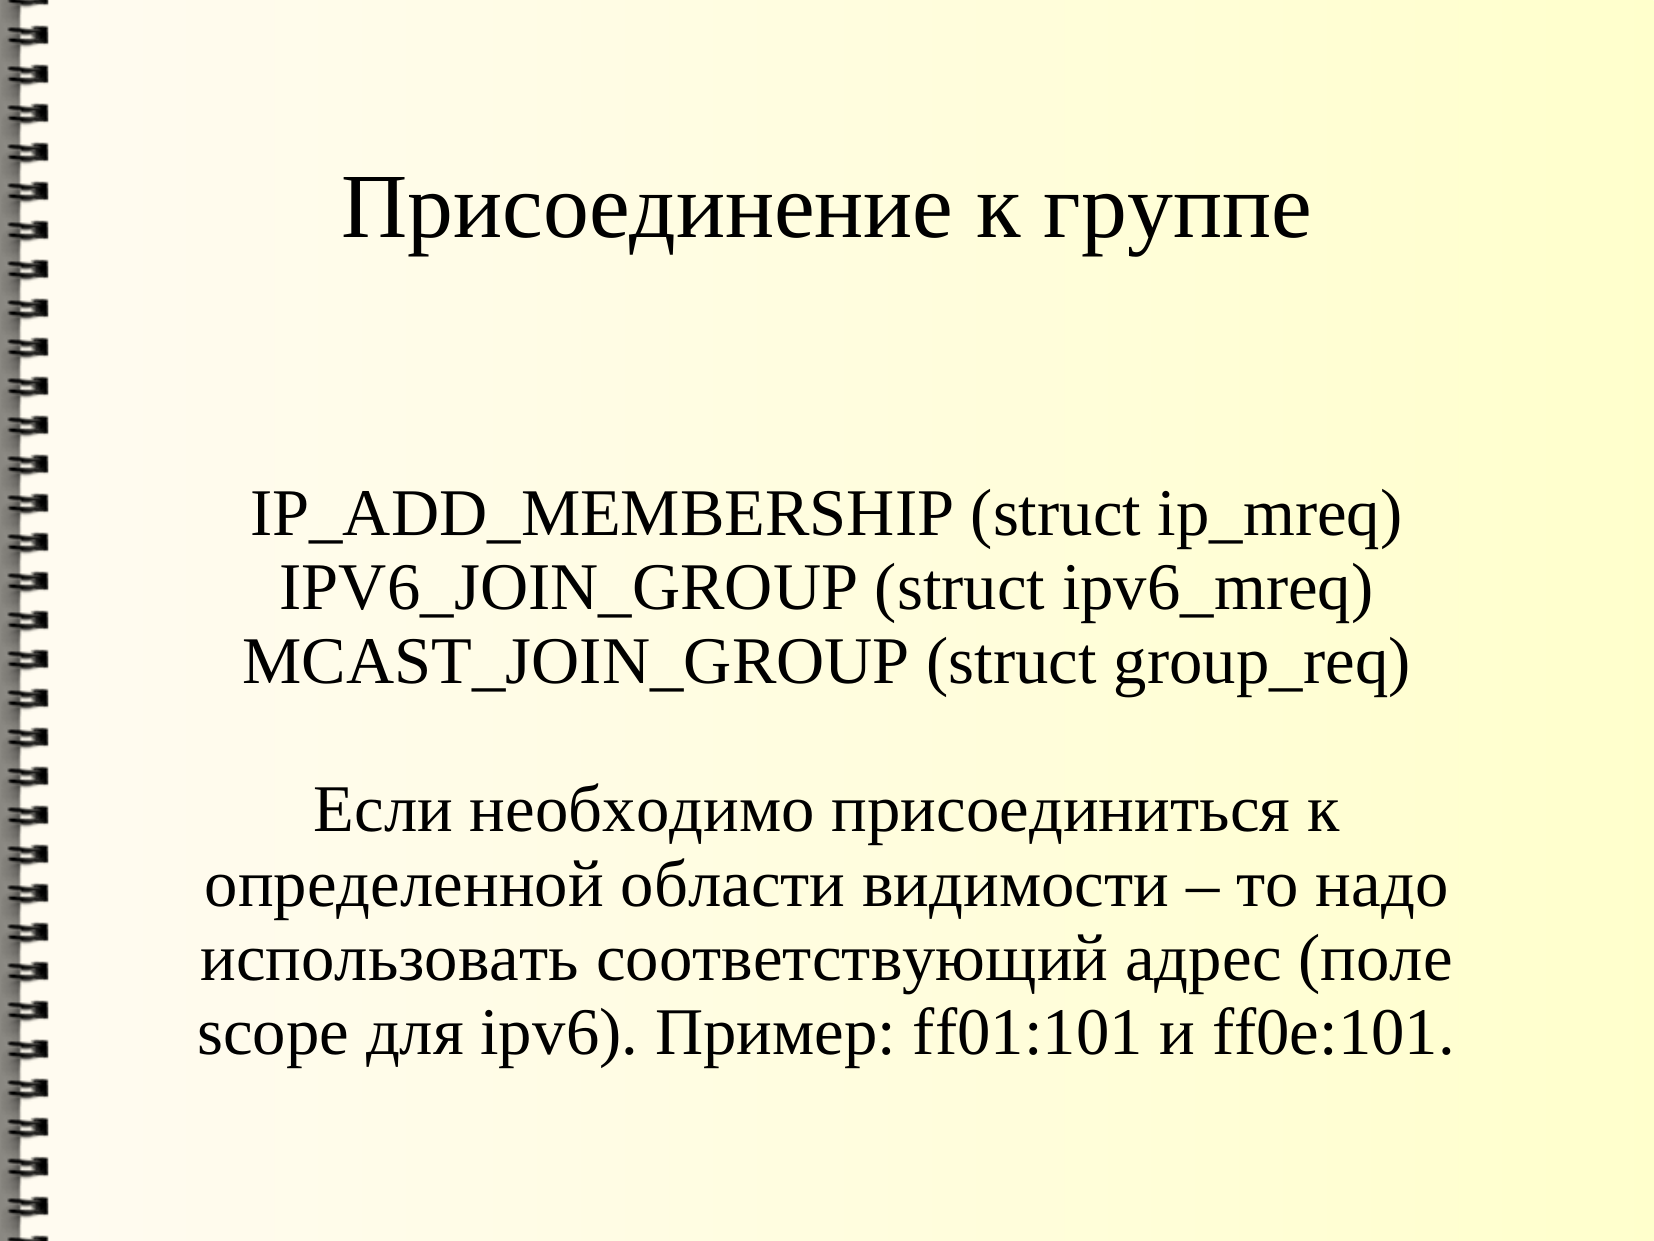

# Присоединение к группе
IP_ADD_MEMBERSHIP (struct ip_mreq)
IPV6_JOIN_GROUP (struct ipv6_mreq)
MCAST_JOIN_GROUP (struct group_req)
Если необходимо присоединиться к определенной области видимости – то надо использовать соответствующий адрес (поле scope для ipv6). Пример: ff01:101 и ff0e:101.